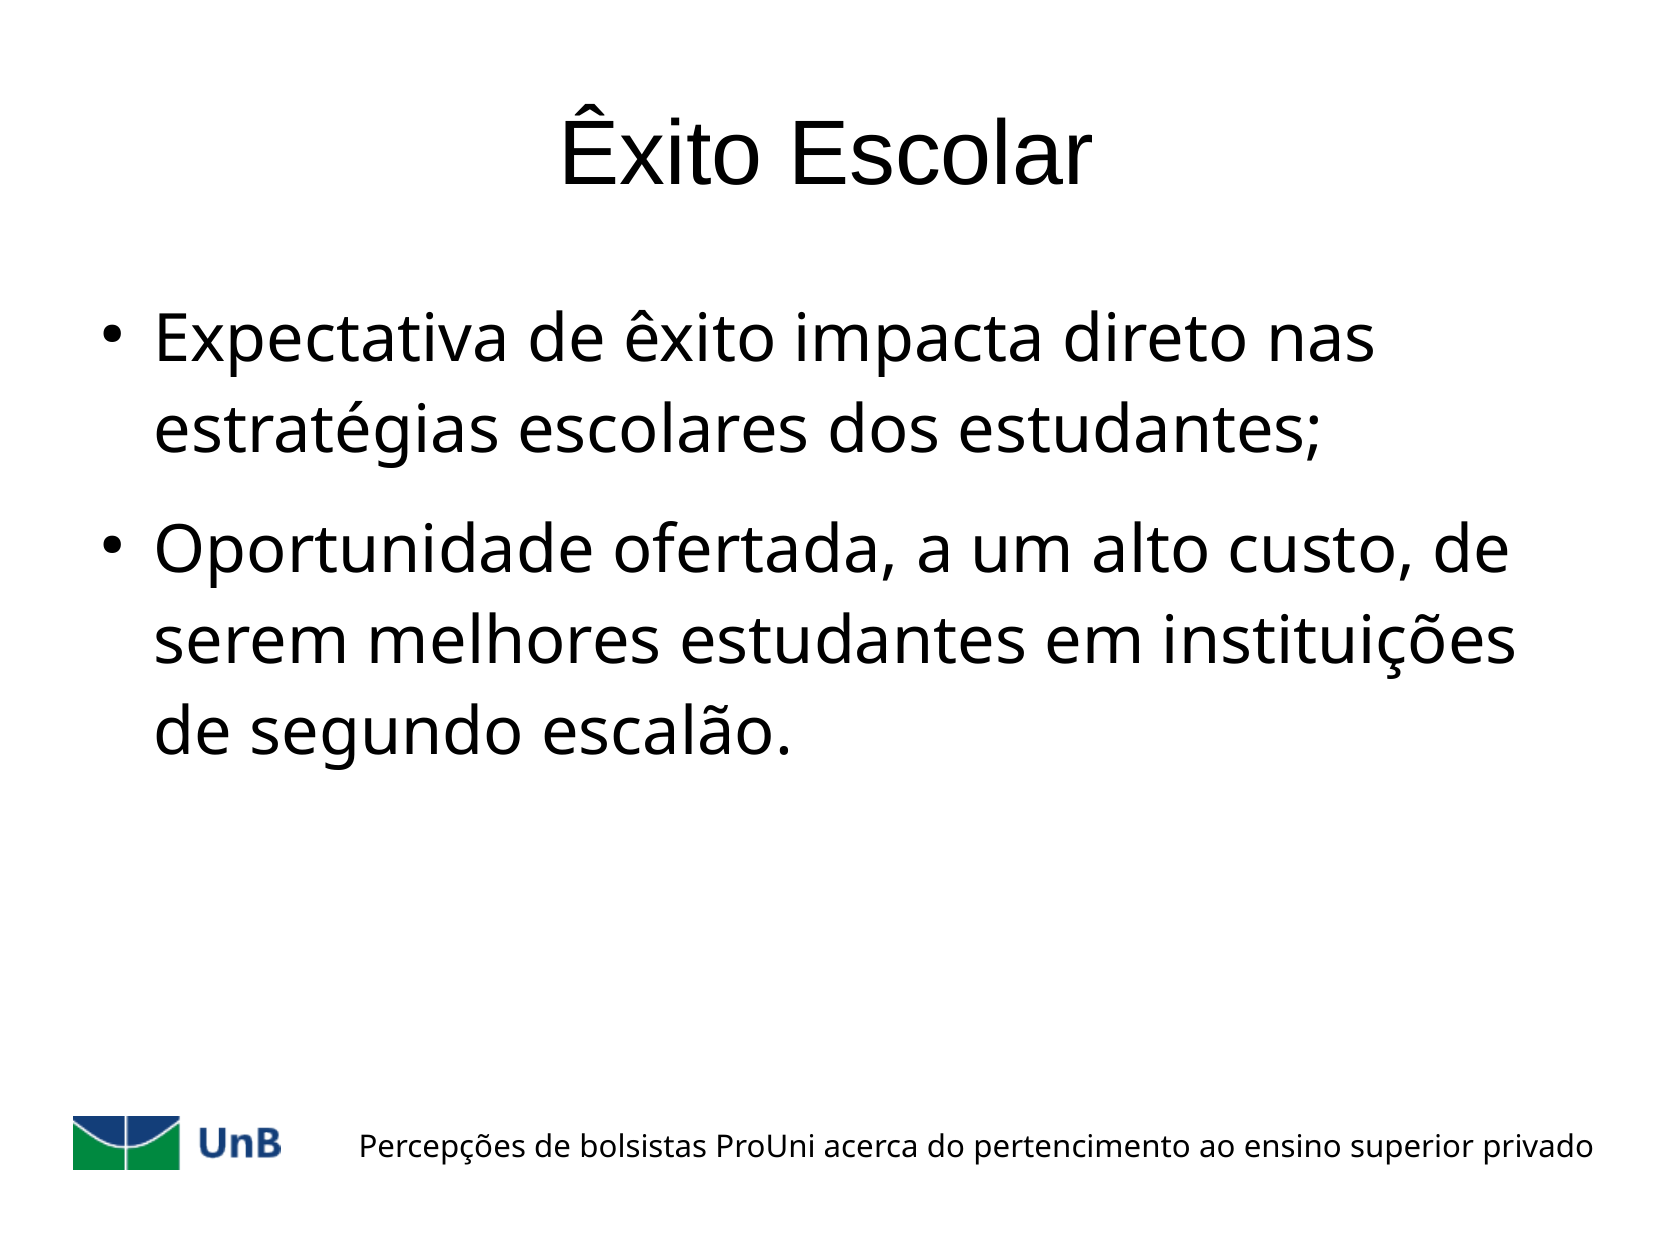

# Êxito Escolar
Expectativa de êxito impacta direto nas estratégias escolares dos estudantes;
Oportunidade ofertada, a um alto custo, de serem melhores estudantes em instituições de segundo escalão.
Percepções de bolsistas ProUni acerca do pertencimento ao ensino superior privado